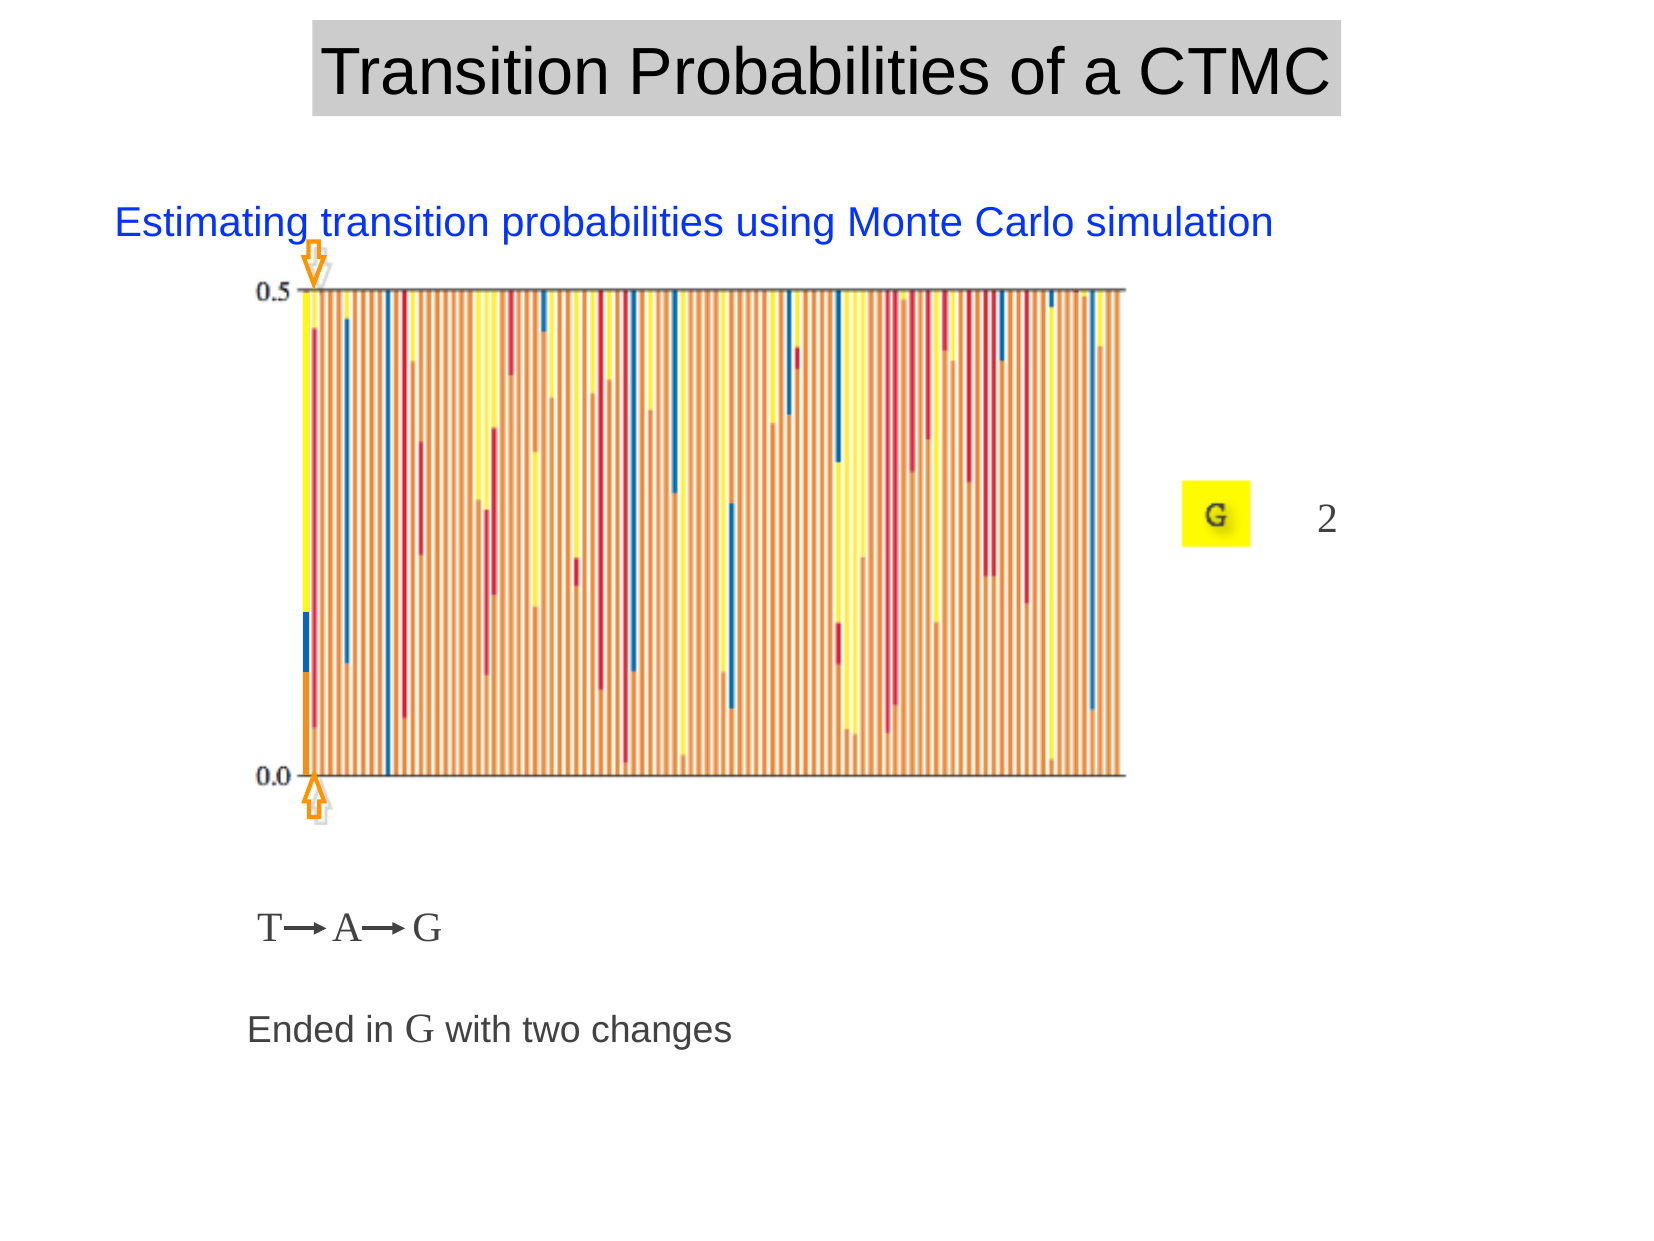

Transition Probabilities of a CTMC
Estimating transition probabilities using Monte Carlo simulation
2
T A G
Ended in G with two changes